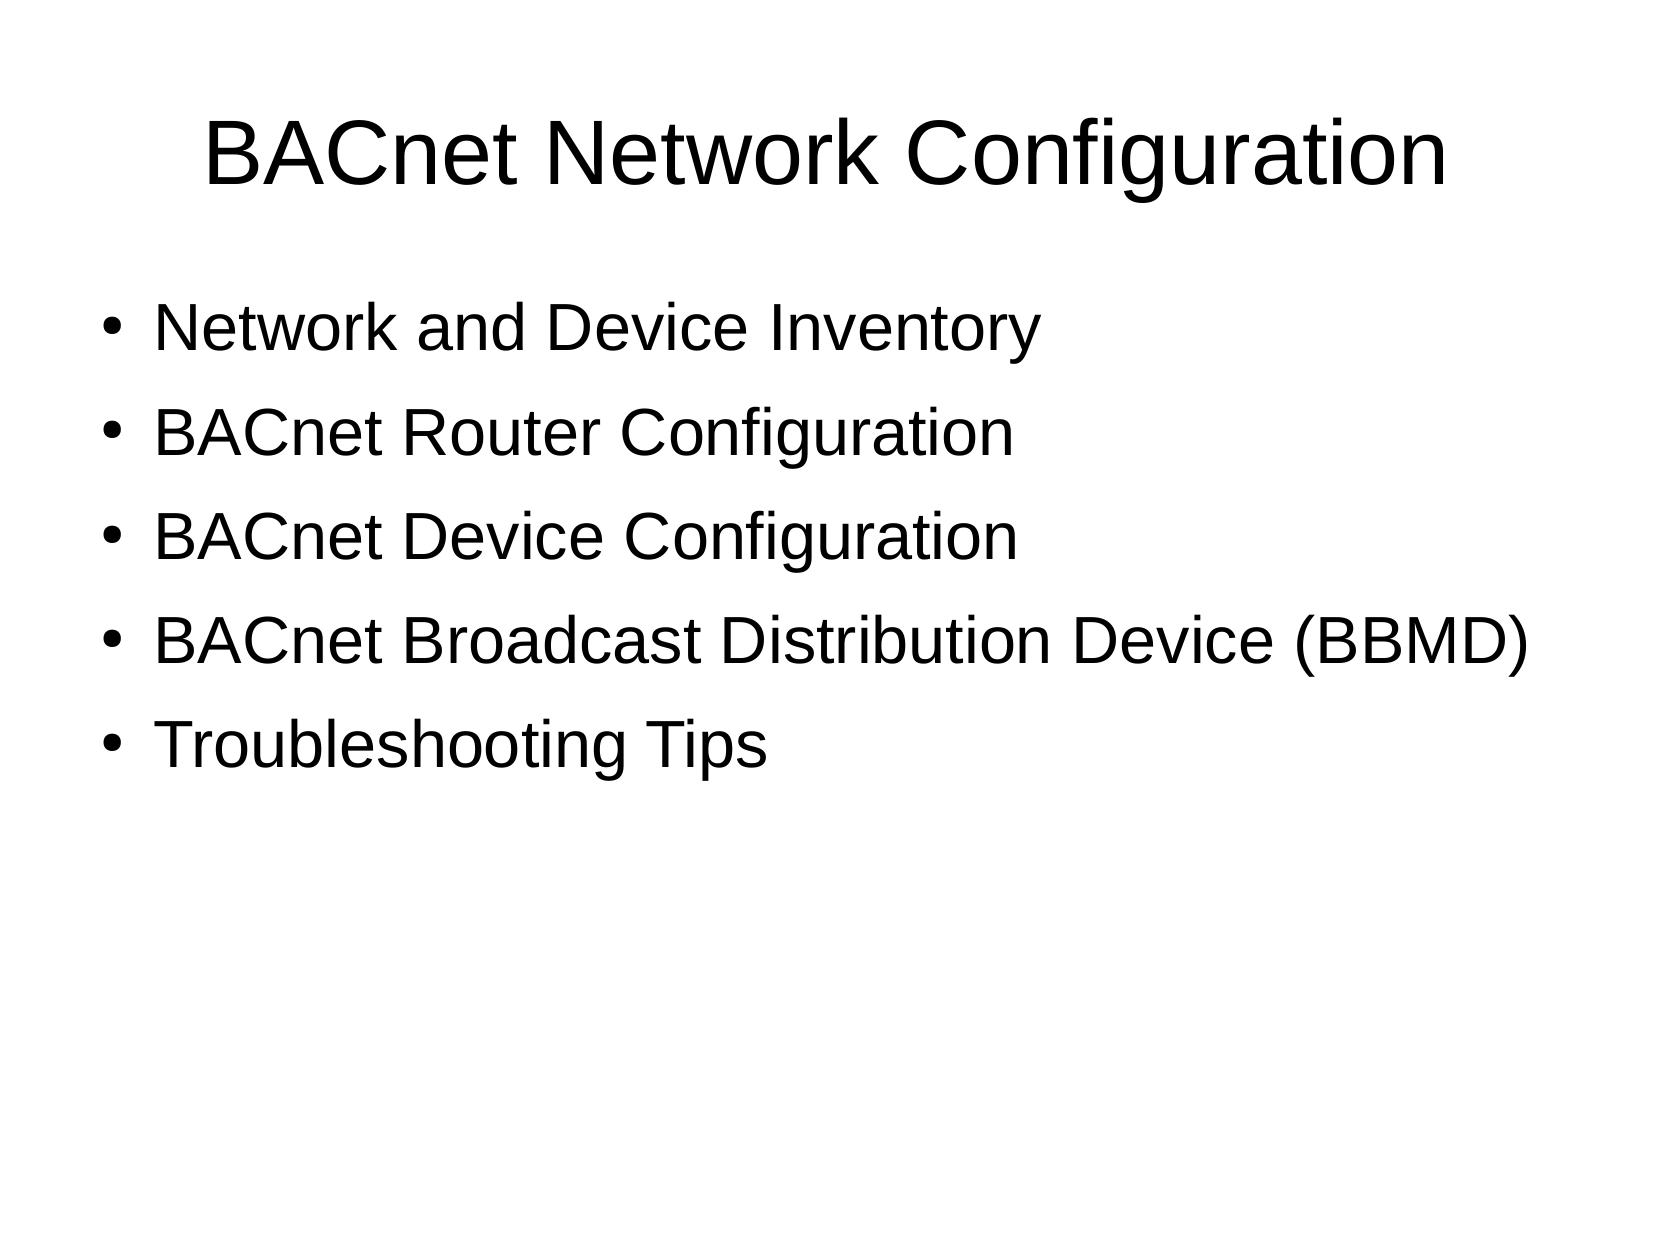

# BACnet Network Configuration
Network and Device Inventory
BACnet Router Configuration
BACnet Device Configuration
BACnet Broadcast Distribution Device (BBMD)
Troubleshooting Tips